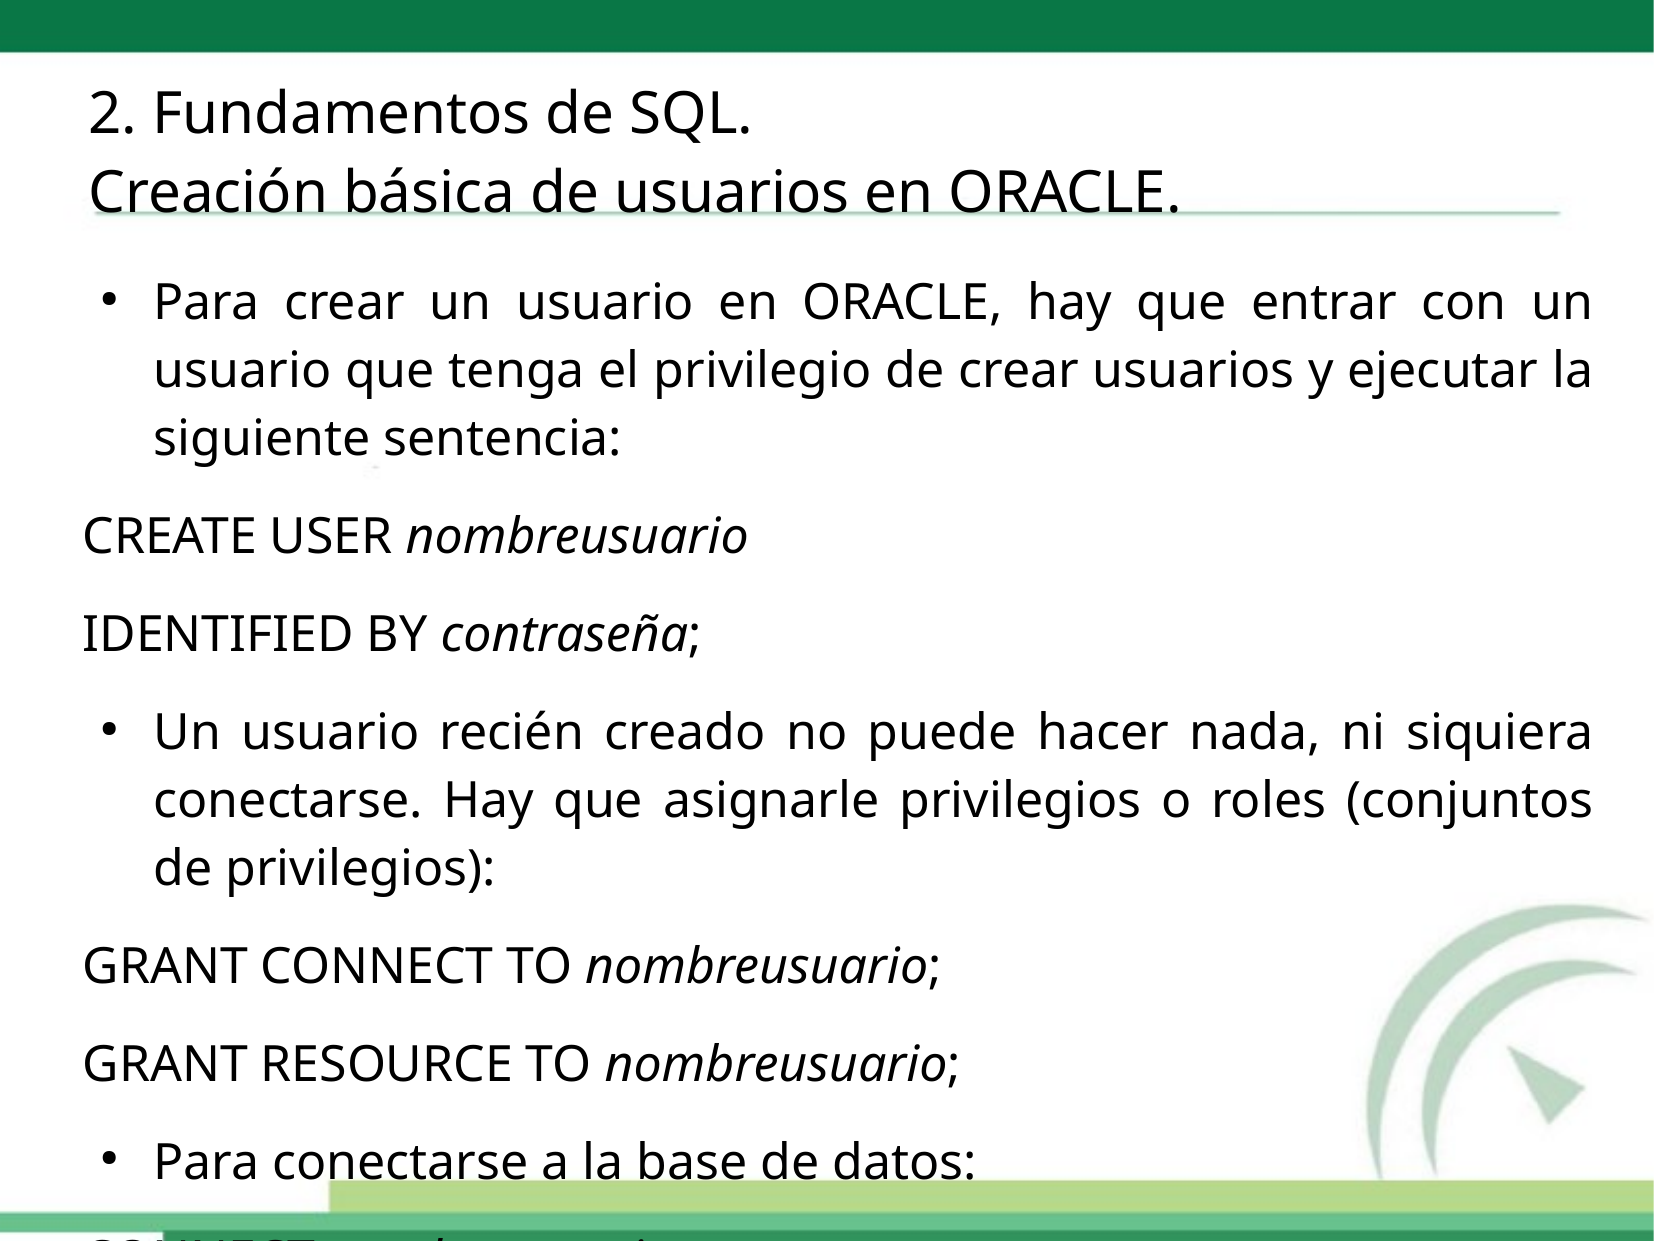

# 2. Fundamentos de SQL. Creación básica de usuarios en ORACLE.
Para crear un usuario en ORACLE, hay que entrar con un usuario que tenga el privilegio de crear usuarios y ejecutar la siguiente sentencia:
CREATE USER nombreusuario
IDENTIFIED BY contraseña;
Un usuario recién creado no puede hacer nada, ni siquiera conectarse. Hay que asignarle privilegios o roles (conjuntos de privilegios):
GRANT CONNECT TO nombreusuario;
GRANT RESOURCE TO nombreusuario;
Para conectarse a la base de datos:
CONNECT nombreusuario;